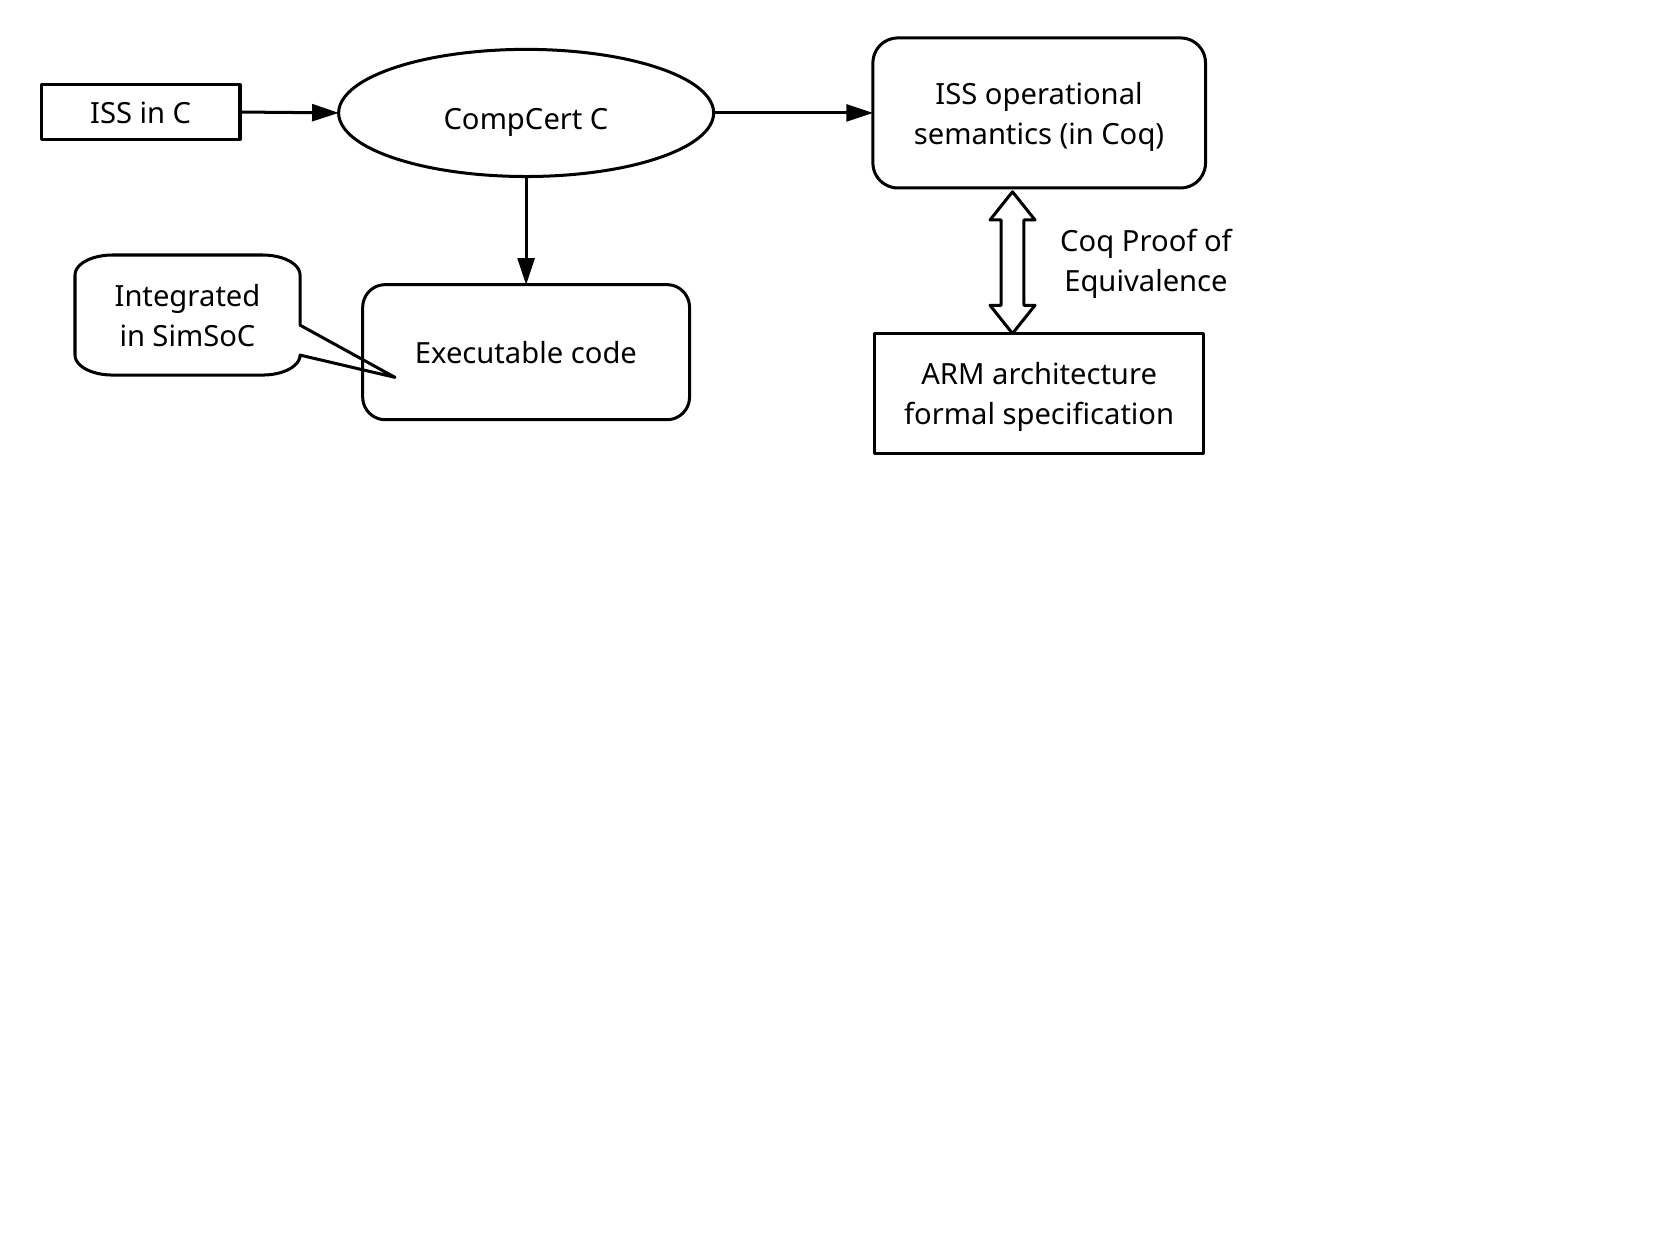

ISS operational semantics (in Coq)
CompCert C
ISS in C
Coq Proof of Equivalence
Integrated in SimSoC
Executable code
ARM architecture formal specification